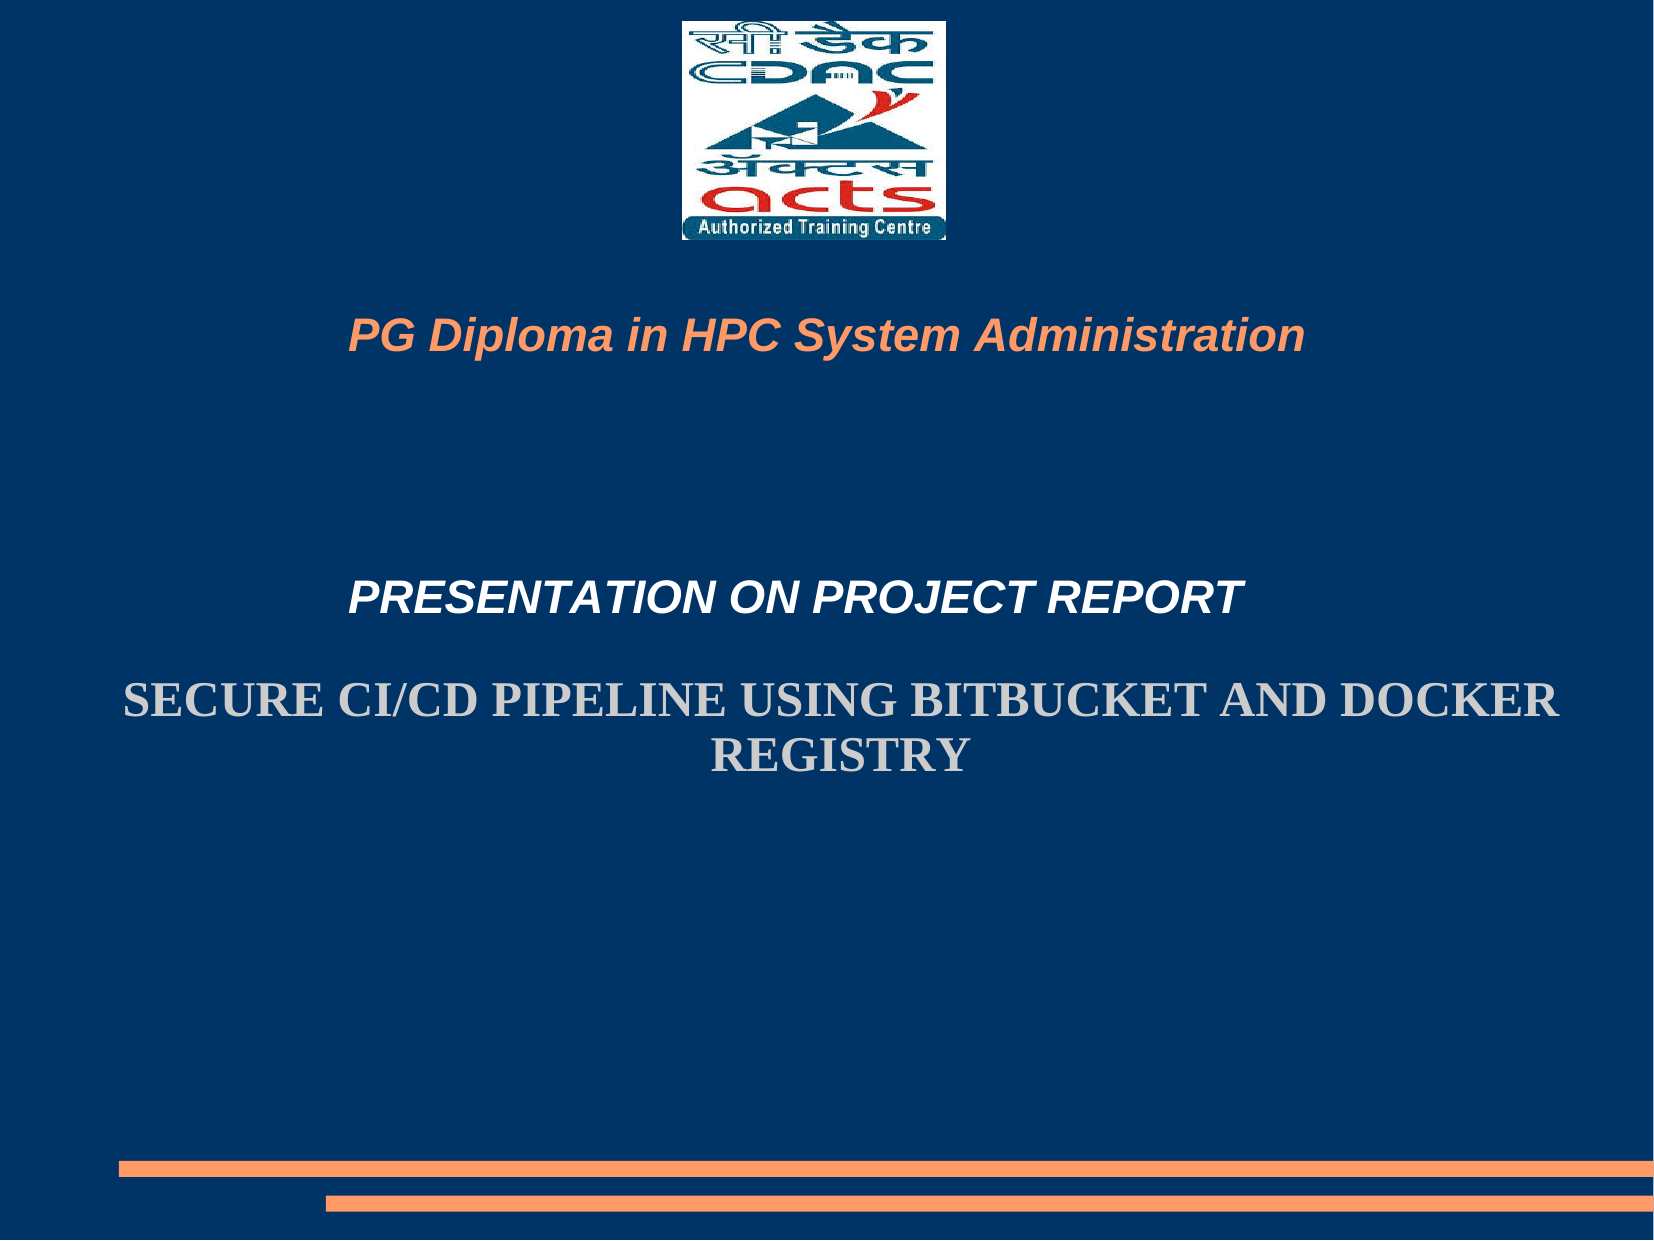

# PG Diploma in HPC System Administration PRESENTATION ON PROJECT REPORT
SECURE CI/CD PIPELINE USING BITBUCKET AND DOCKER REGISTRY